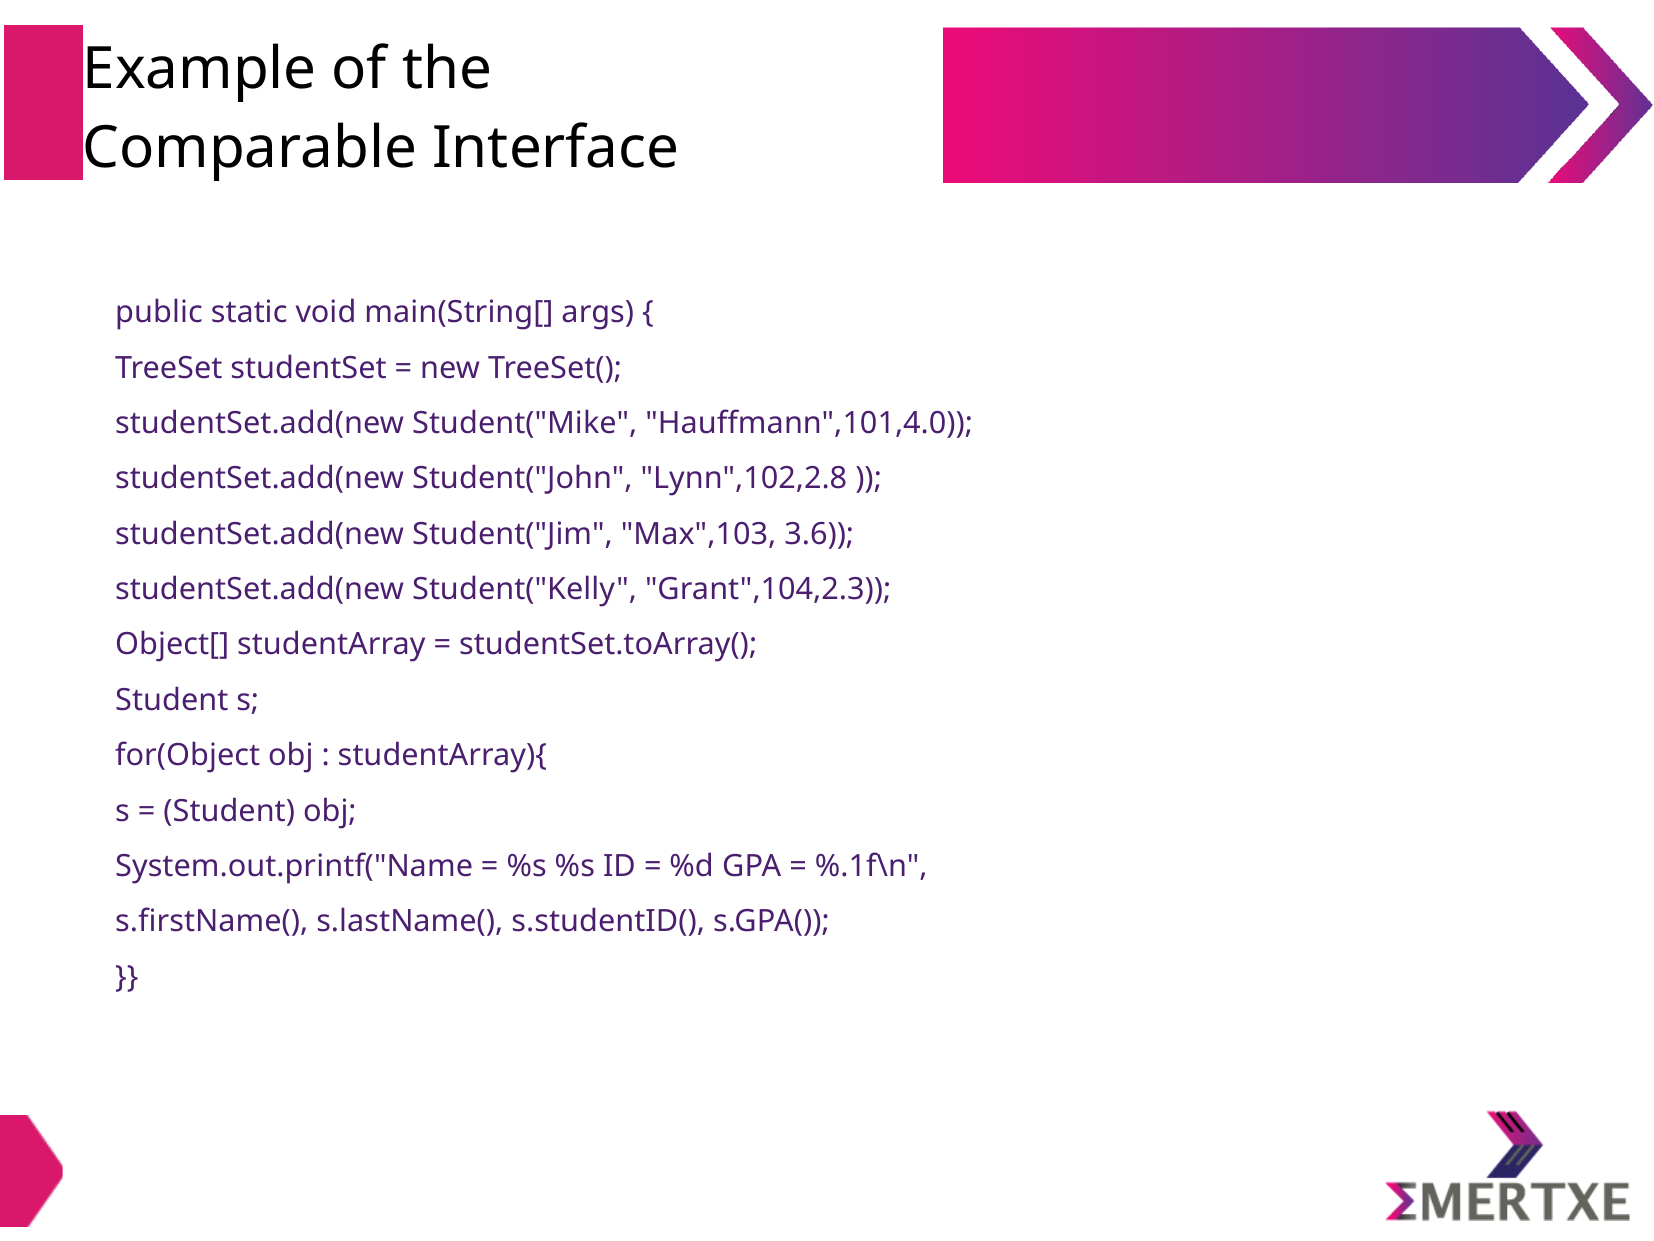

# Example of the Comparable Interface
public static void main(String[] args) {
TreeSet studentSet = new TreeSet();
studentSet.add(new Student("Mike", "Hauffmann",101,4.0));
studentSet.add(new Student("John", "Lynn",102,2.8 ));
studentSet.add(new Student("Jim", "Max",103, 3.6));
studentSet.add(new Student("Kelly", "Grant",104,2.3));
Object[] studentArray = studentSet.toArray();
Student s;
for(Object obj : studentArray){
s = (Student) obj;
System.out.printf("Name = %s %s ID = %d GPA = %.1f\n",
s.firstName(), s.lastName(), s.studentID(), s.GPA());
}}